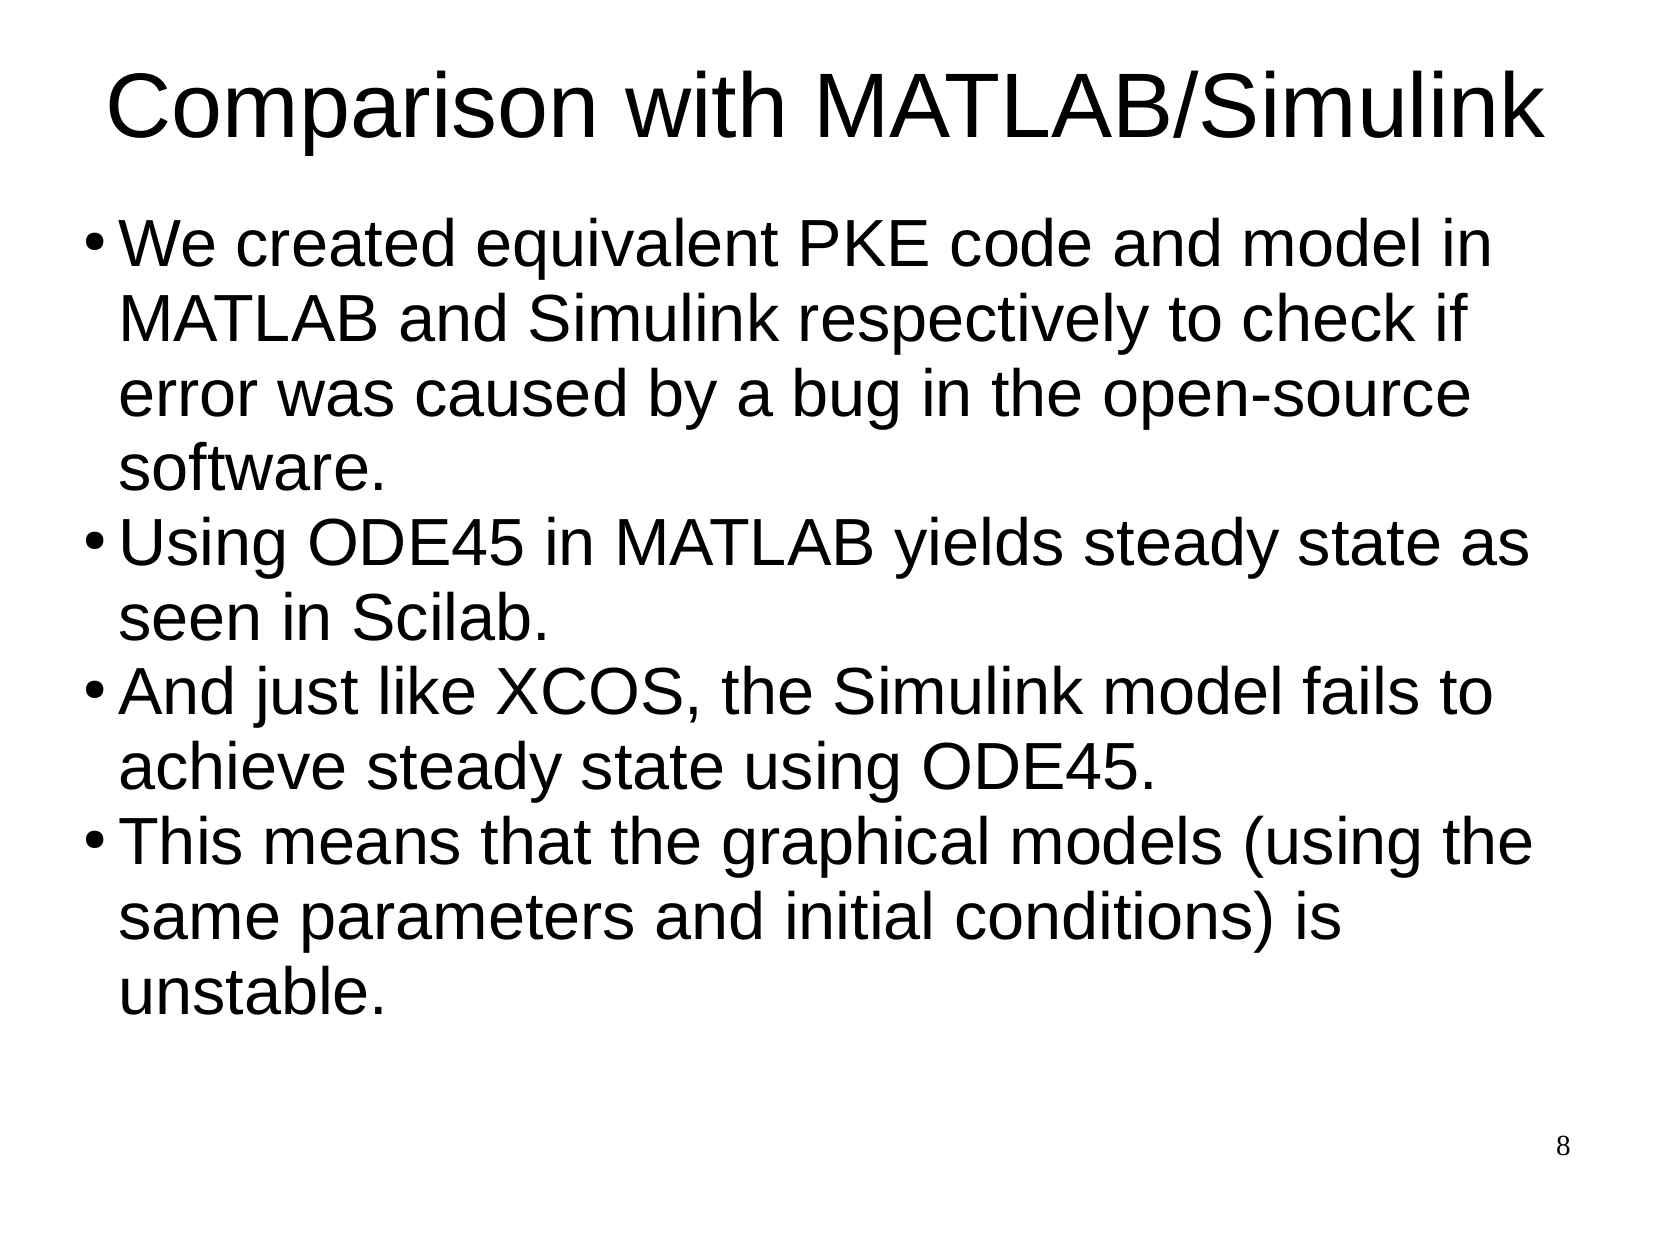

# Comparison with MATLAB/Simulink
We created equivalent PKE code and model in MATLAB and Simulink respectively to check if error was caused by a bug in the open-source software.
Using ODE45 in MATLAB yields steady state as seen in Scilab.
And just like XCOS, the Simulink model fails to achieve steady state using ODE45.
This means that the graphical models (using the same parameters and initial conditions) is unstable.
8